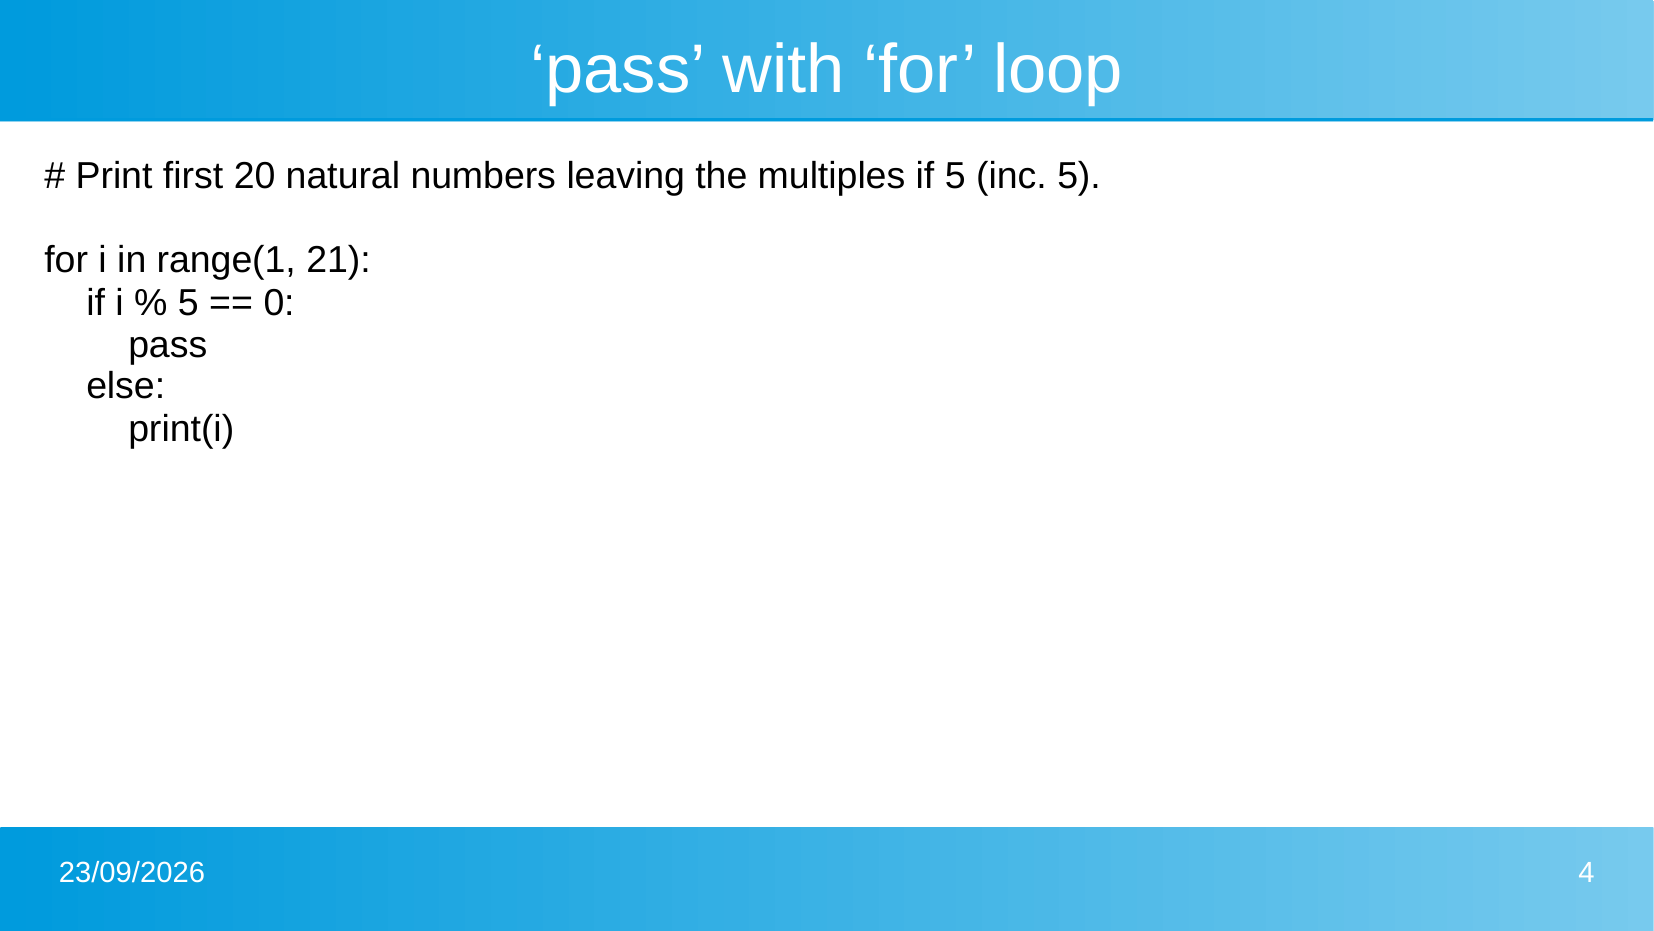

# ‘pass’ with ‘for’ loop
# Print first 20 natural numbers leaving the multiples if 5 (inc. 5).
for i in range(1, 21):
 if i % 5 == 0:
 pass
 else:
 print(i)
4